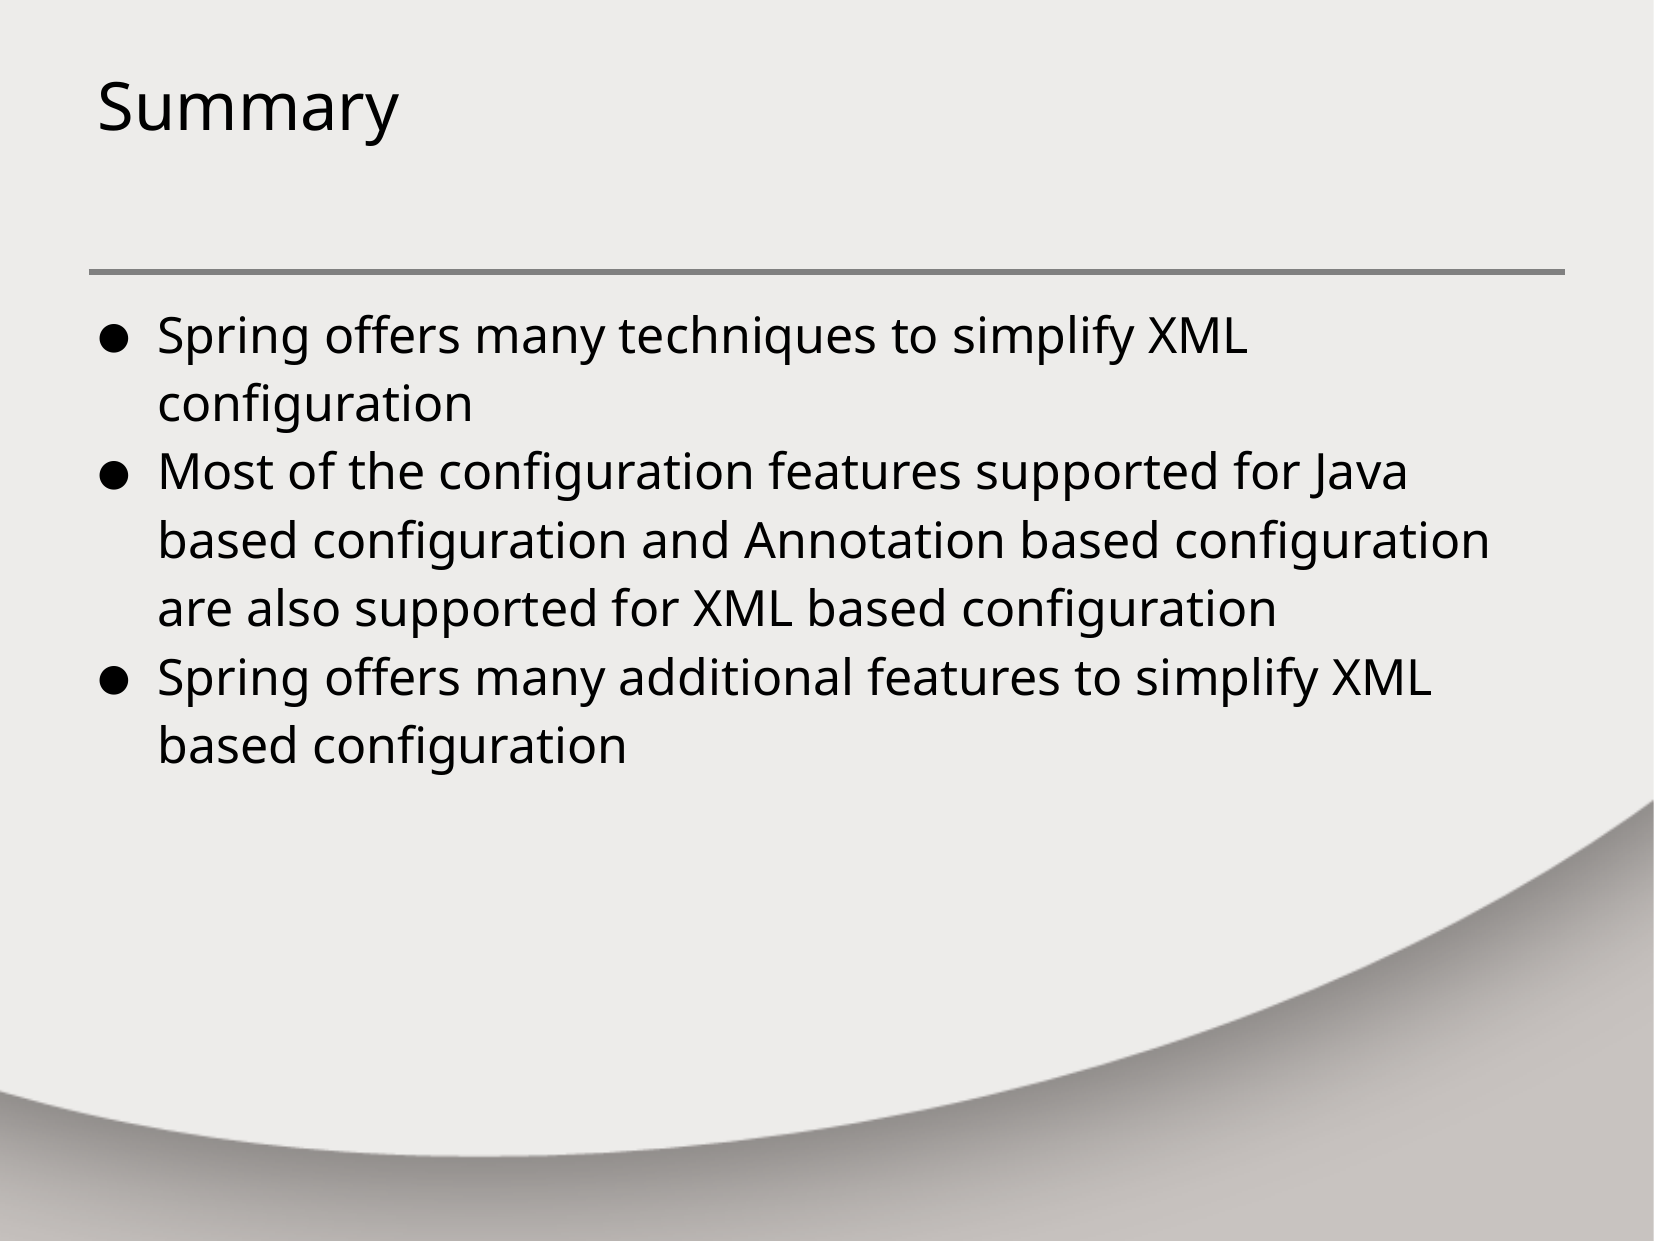

# Summary
Spring offers many techniques to simplify XML configuration
Most of the configuration features supported for Java based configuration and Annotation based configuration are also supported for XML based configuration
Spring offers many additional features to simplify XML based configuration